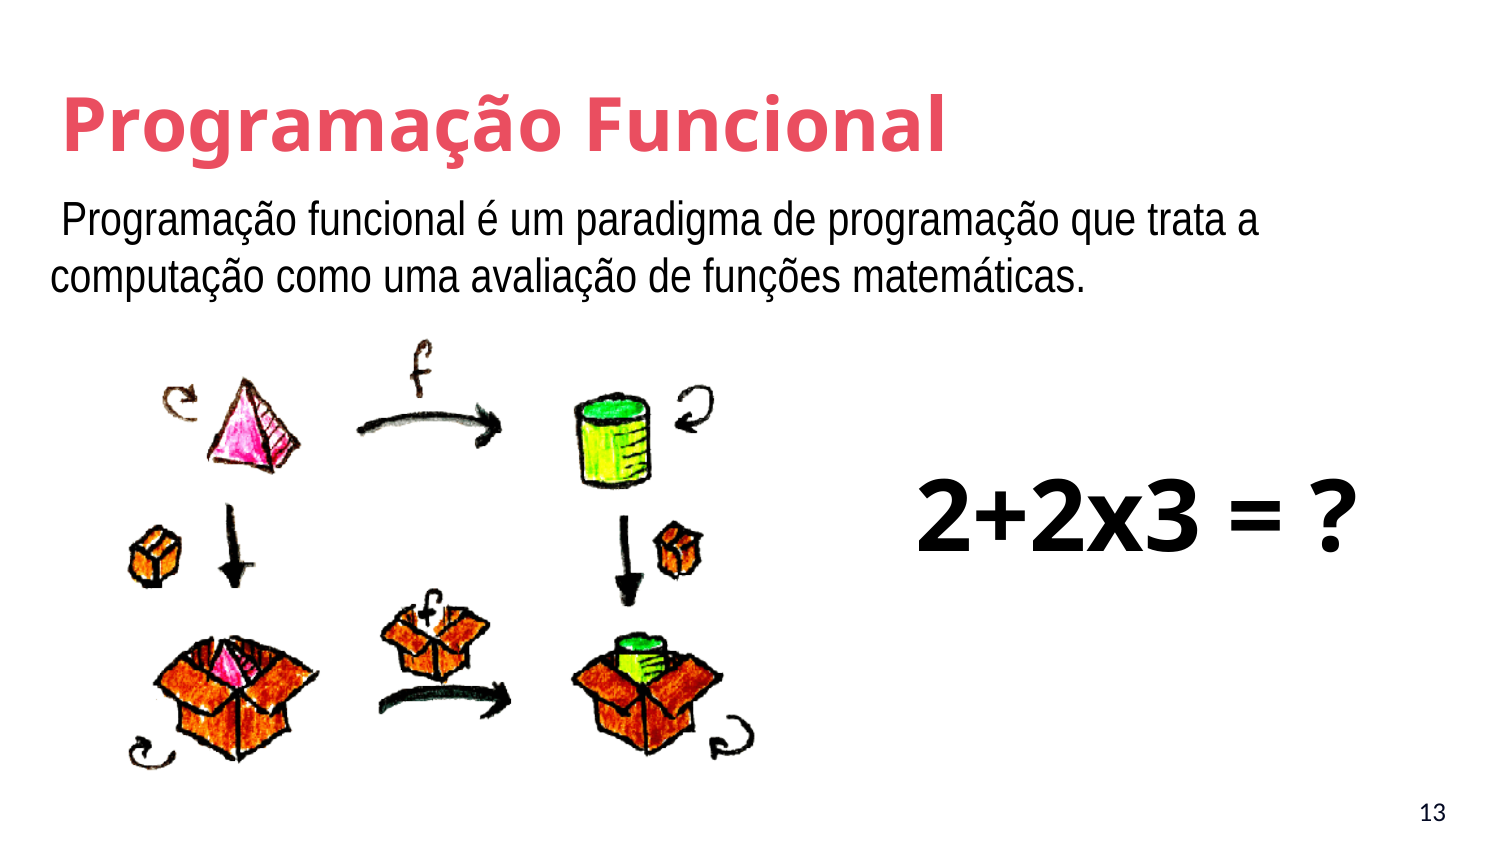

Programação Funcional
# Programação funcional é um paradigma de programação que trata a computação como uma avaliação de funções matemáticas.
2+2x3 = ?
3